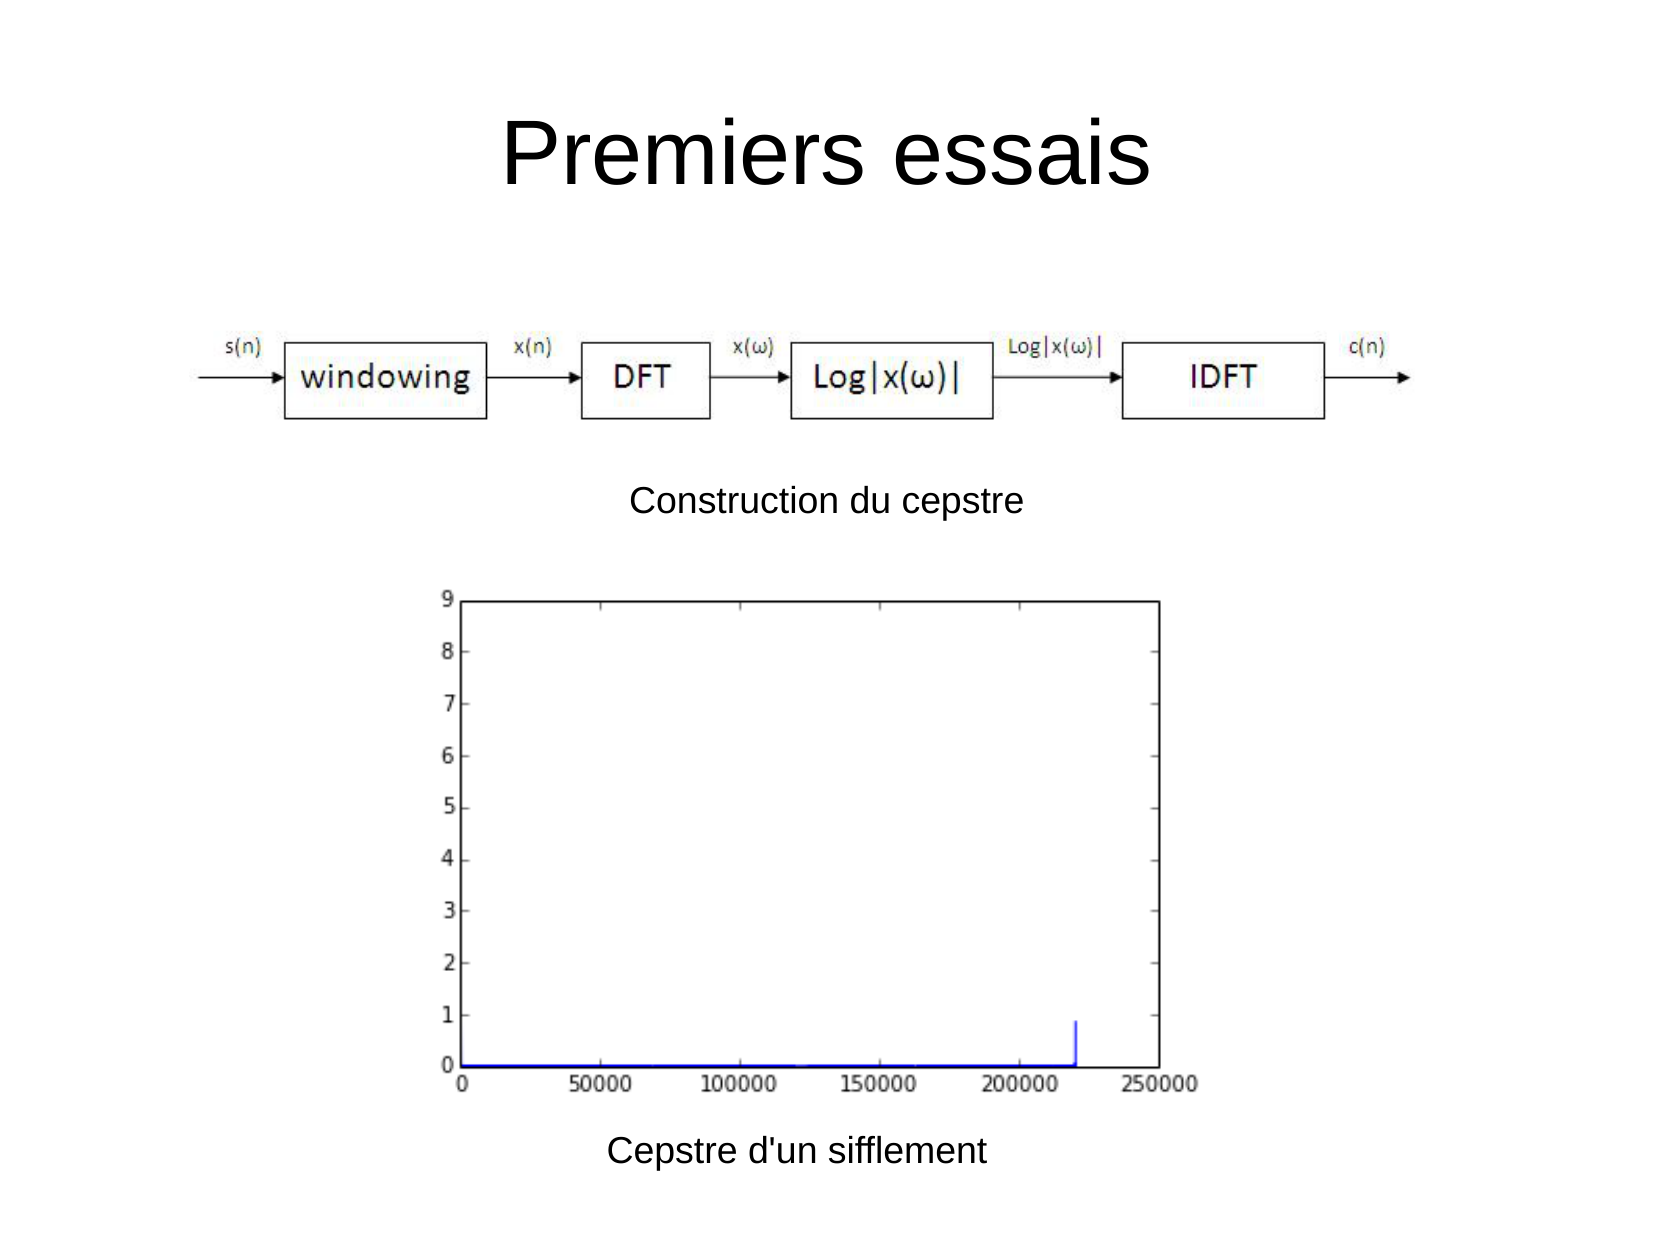

# Premiers essais
Construction du cepstre
Cepstre d'un sifflement